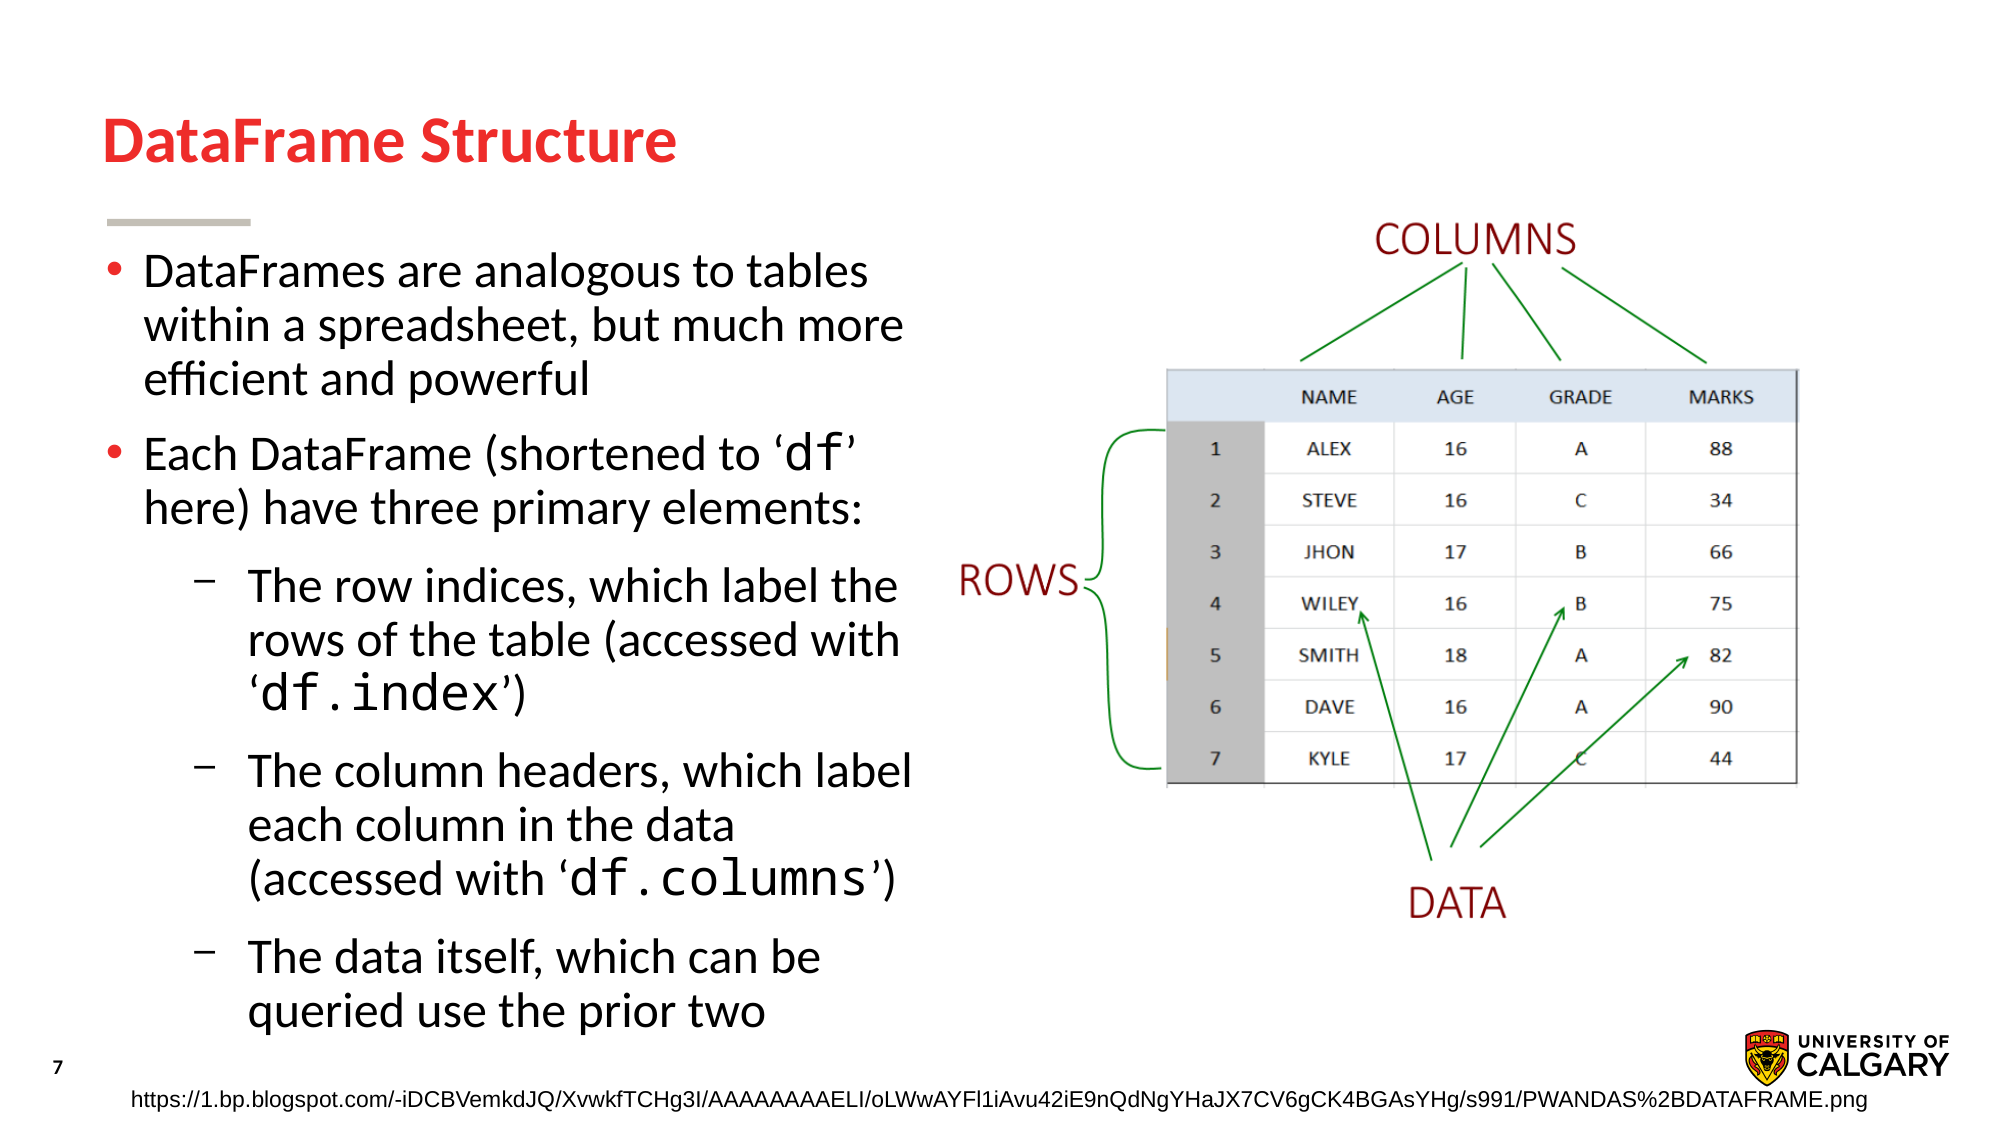

DataFrame Structure
# DataFrames are analogous to tables within a spreadsheet, but much more efficient and powerful
Each DataFrame (shortened to ‘df’ here) have three primary elements:
The row indices, which label the rows of the table (accessed with ‘df.index’)
The column headers, which label each column in the data (accessed with ‘df.columns’)
The data itself, which can be queried use the prior two
https://1.bp.blogspot.com/-iDCBVemkdJQ/XvwkfTCHg3I/AAAAAAAAELI/oLWwAYFl1iAvu42iE9nQdNgYHaJX7CV6gCK4BGAsYHg/s991/PWANDAS%2BDATAFRAME.png